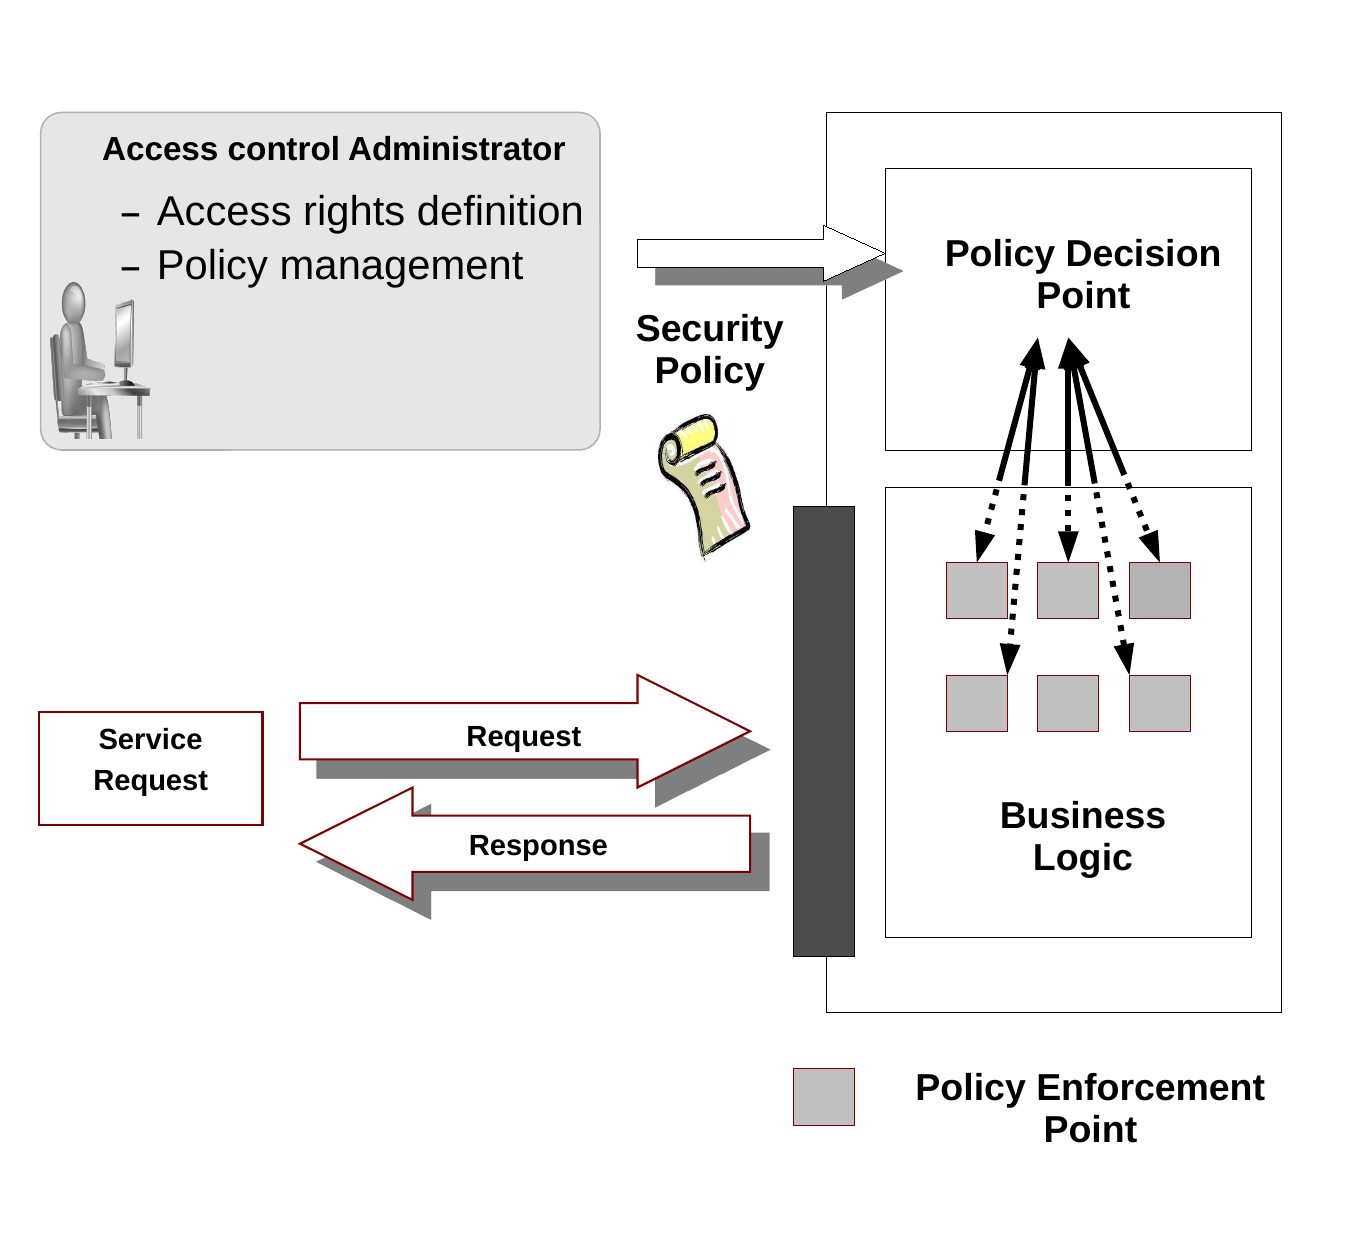

Access control Administrator
Access rights definition
Policy management
Policy Decision Point
Security Policy
 Request
Service
Request
Business Logic
 Response
Policy Enforcement Point